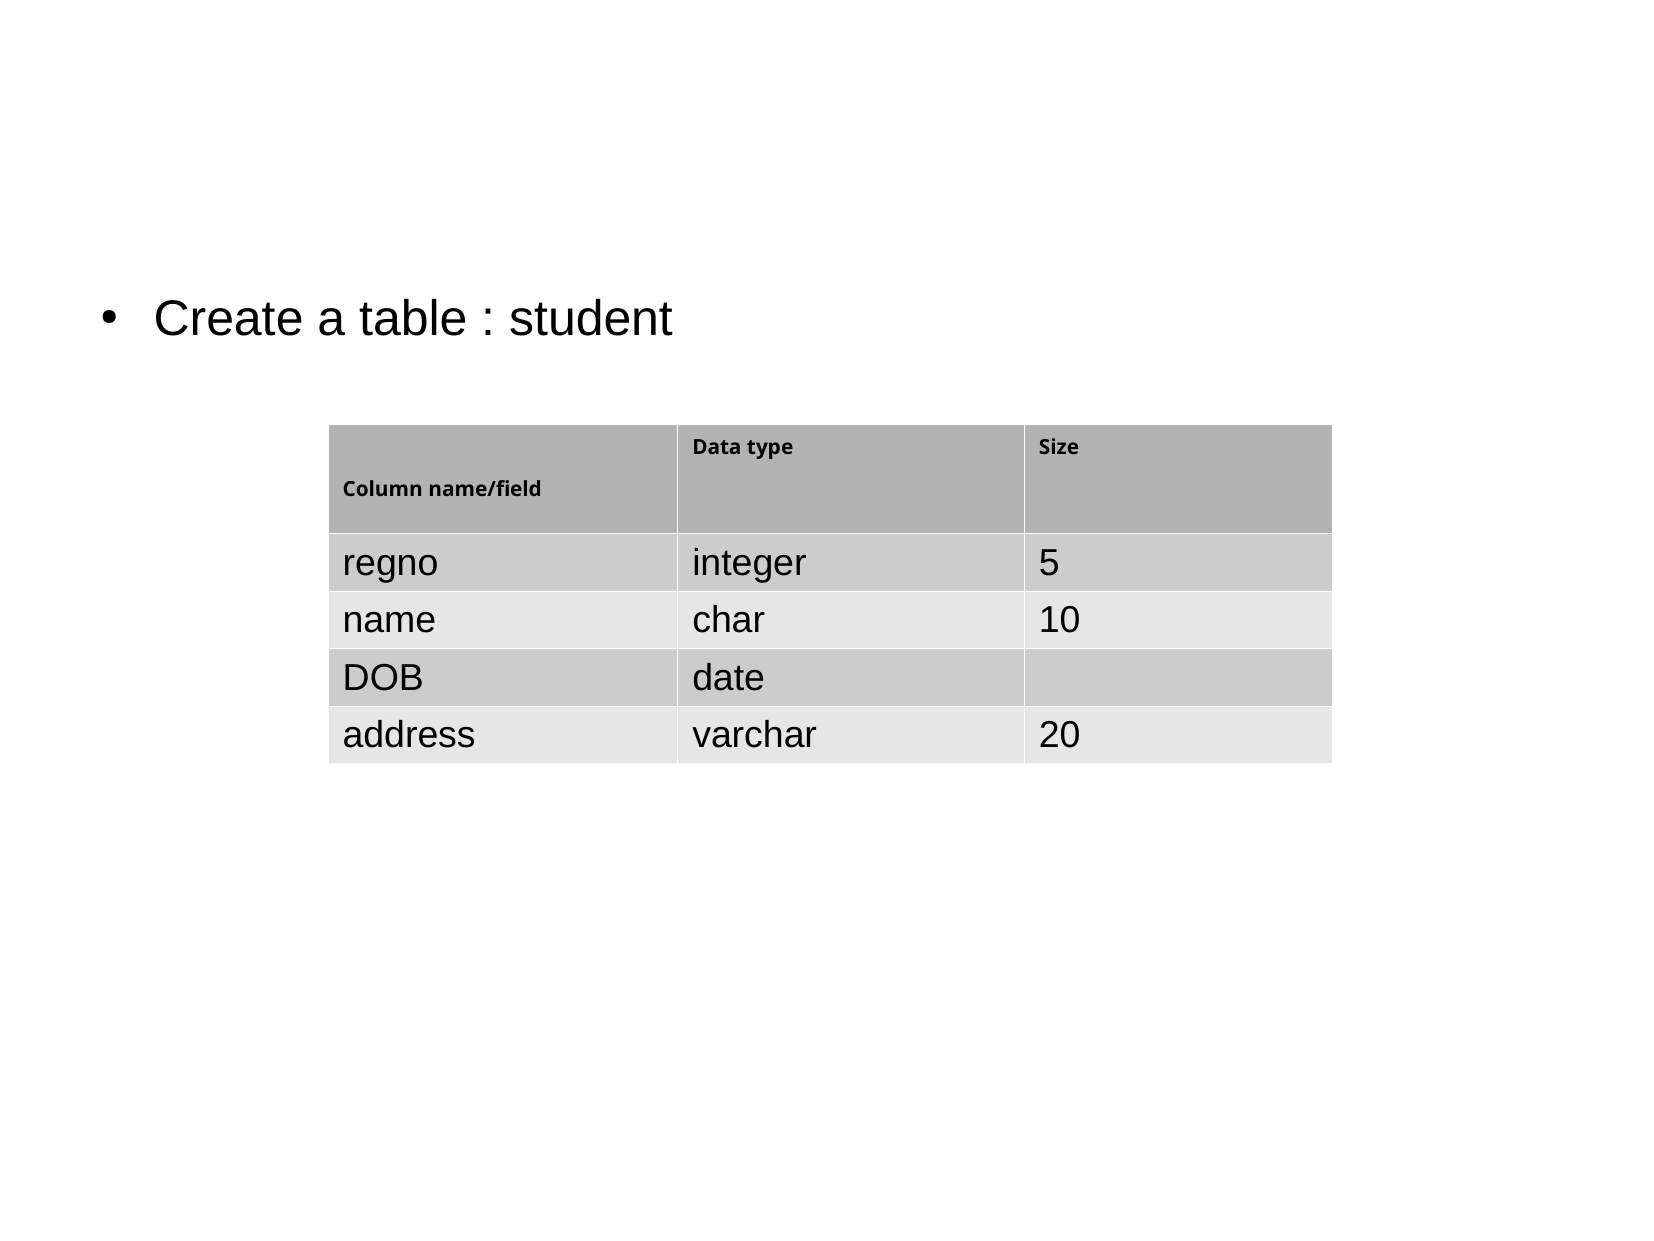

#
Create a table : student
| Column name/field | Data type | Size |
| --- | --- | --- |
| regno | integer | 5 |
| name | char | 10 |
| DOB | date | |
| address | varchar | 20 |